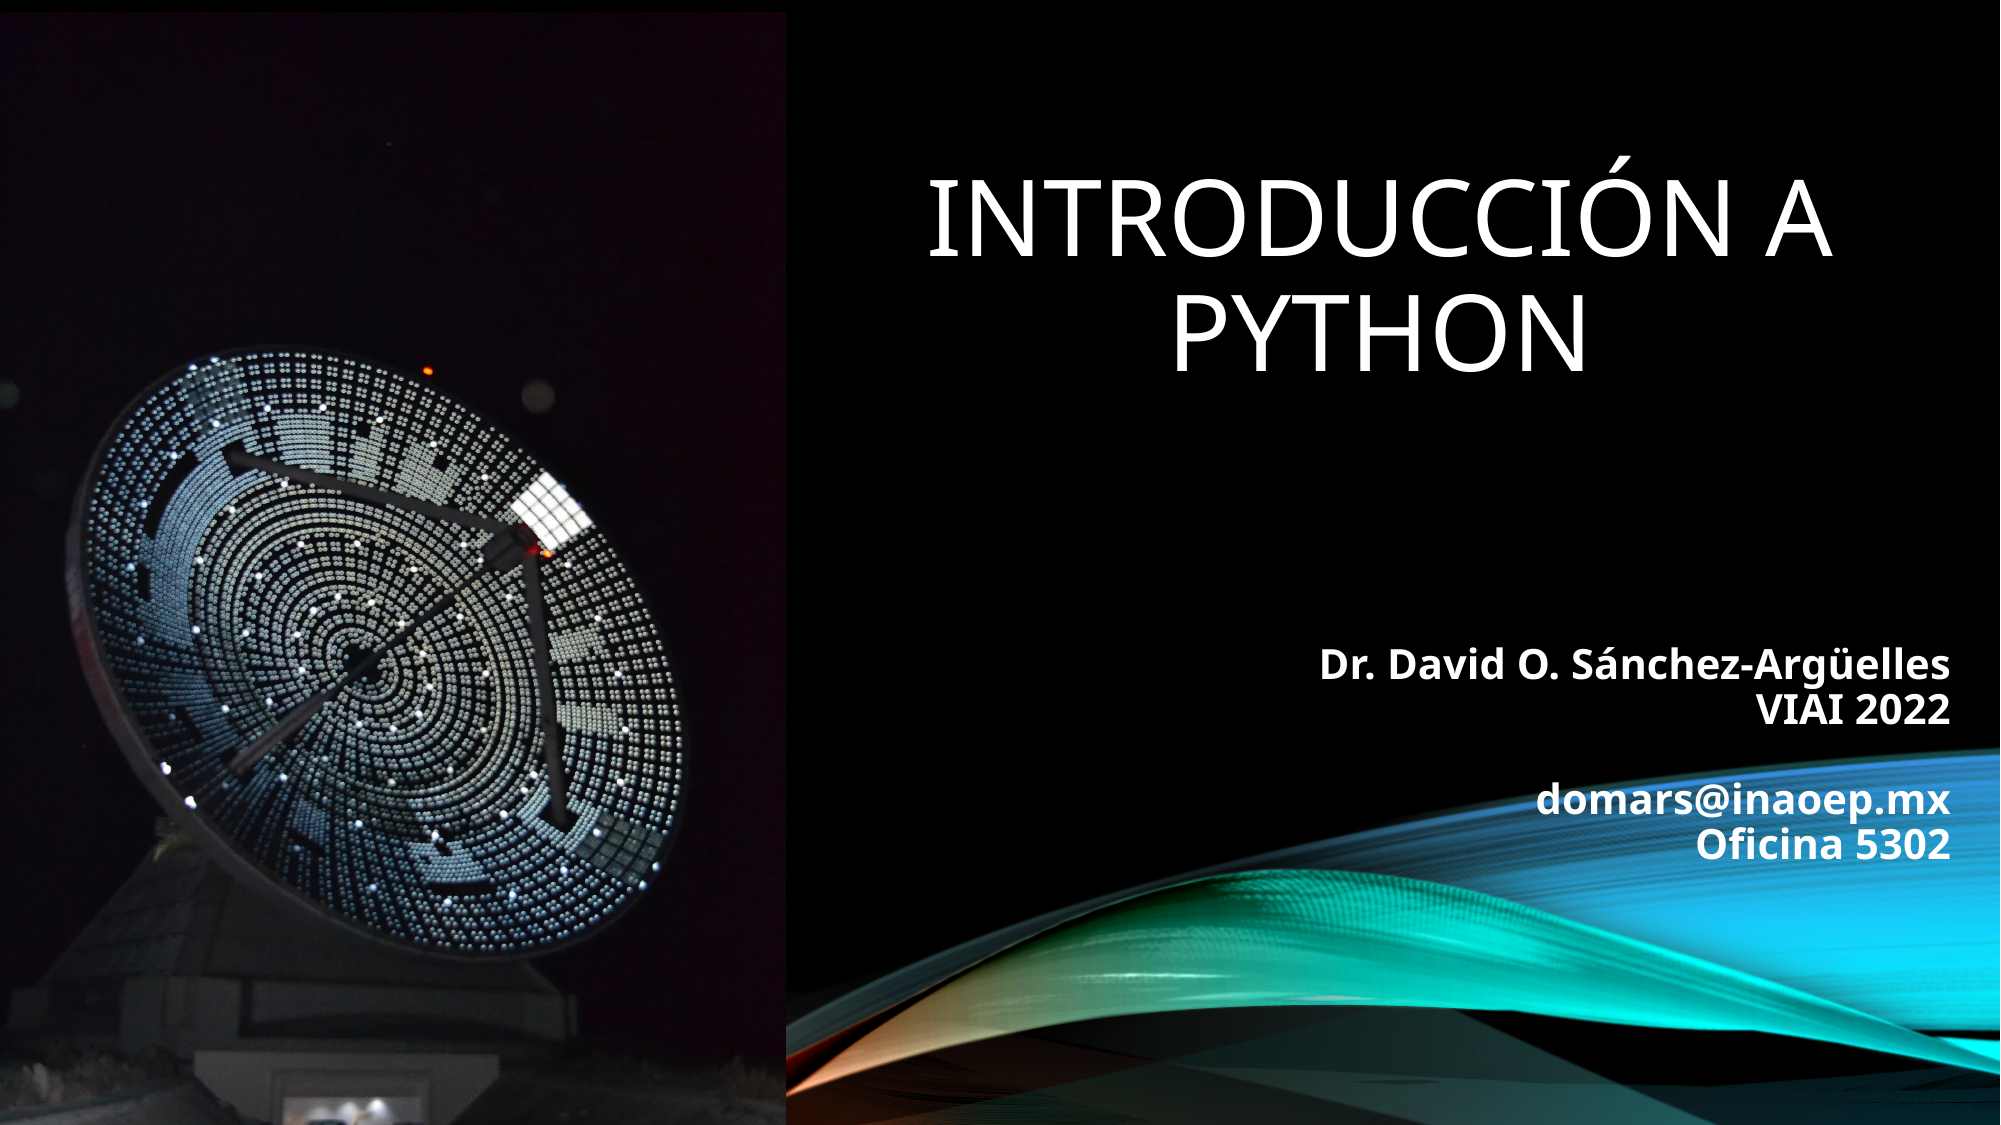

INTRODUCCIÓN A PYTHON
Dr. David O. Sánchez-Argüelles
VIAI 2022
domars@inaoep.mx
Oficina 5302